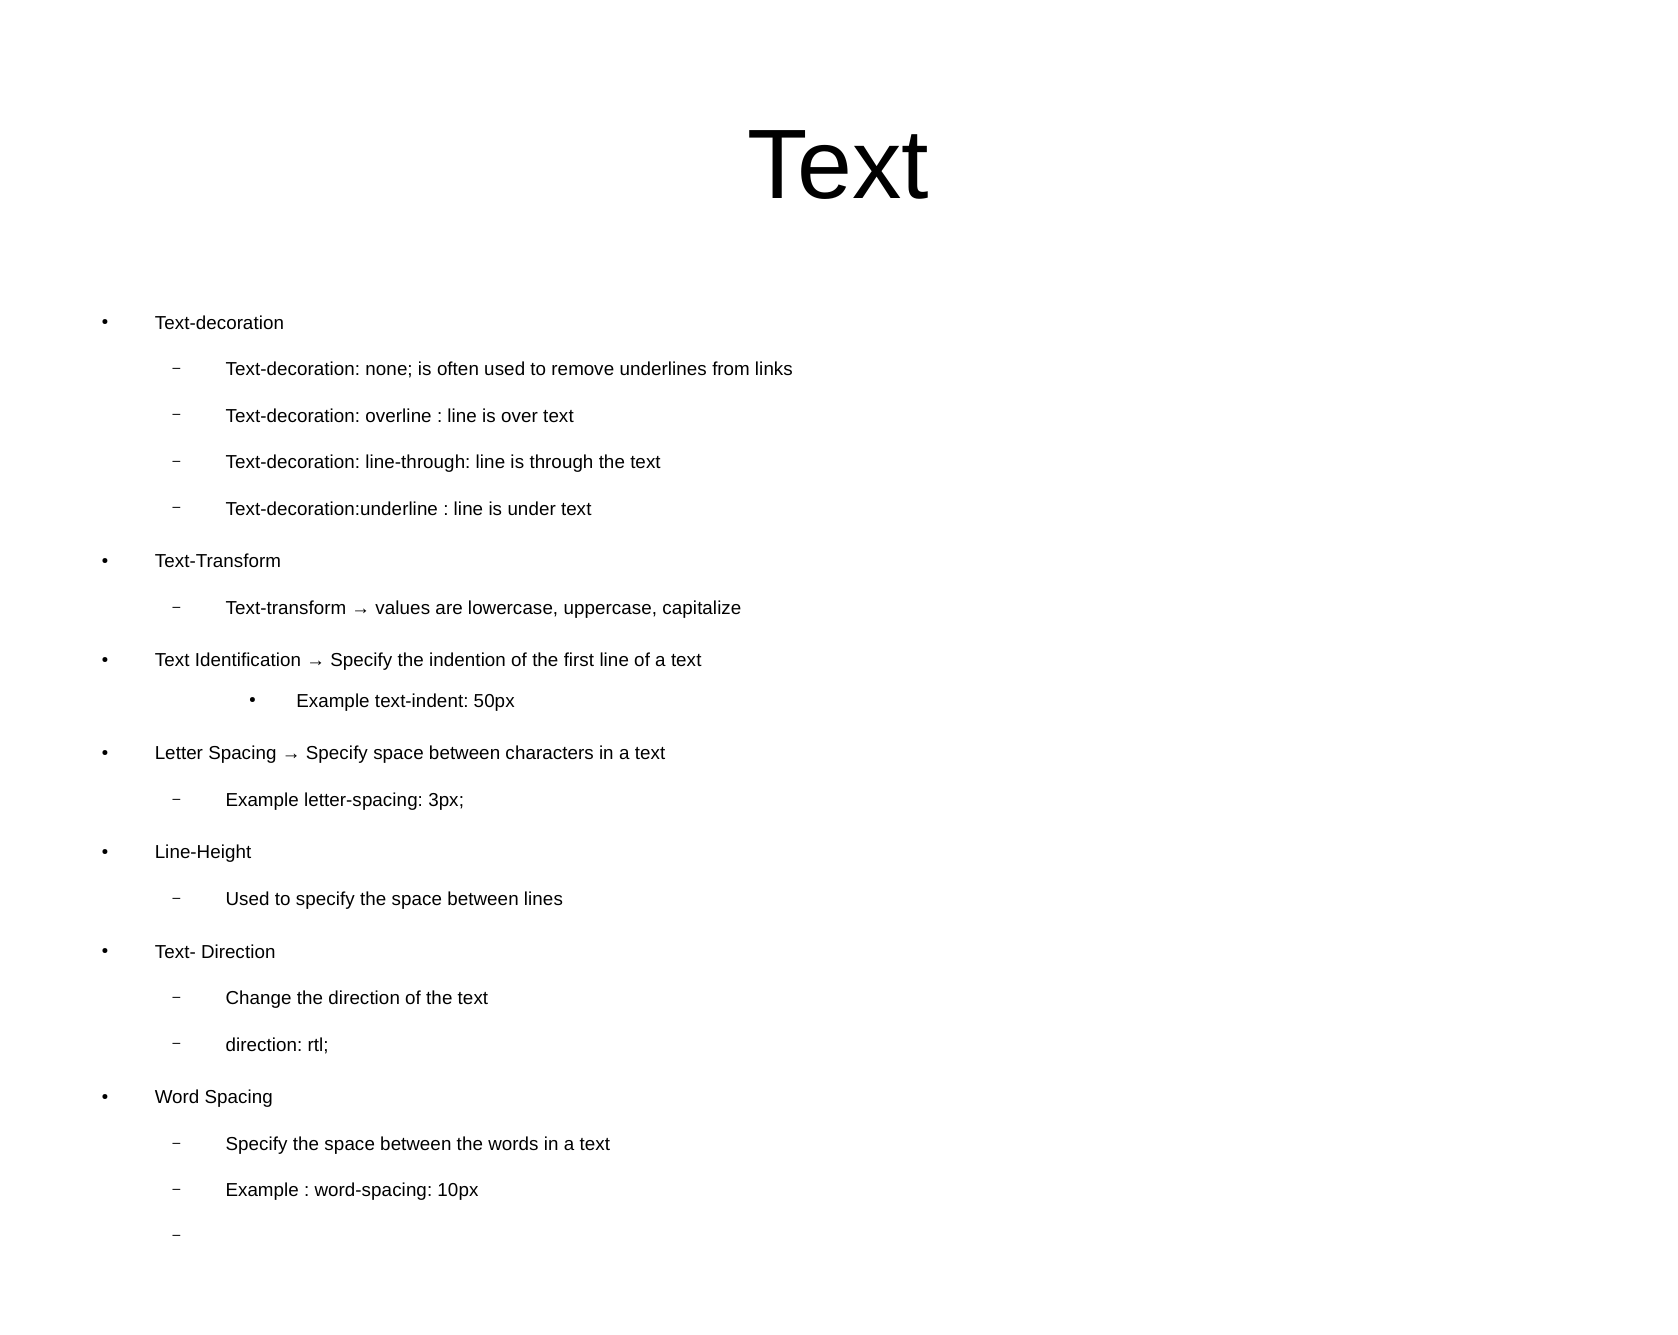

# Text
Text-decoration
Text-decoration: none; is often used to remove underlines from links
Text-decoration: overline : line is over text
Text-decoration: line-through: line is through the text
Text-decoration:underline : line is under text
Text-Transform
Text-transform → values are lowercase, uppercase, capitalize
Text Identification → Specify the indention of the first line of a text
Example text-indent: 50px
Letter Spacing → Specify space between characters in a text
Example letter-spacing: 3px;
Line-Height
Used to specify the space between lines
Text- Direction
Change the direction of the text
direction: rtl;
Word Spacing
Specify the space between the words in a text
Example : word-spacing: 10px